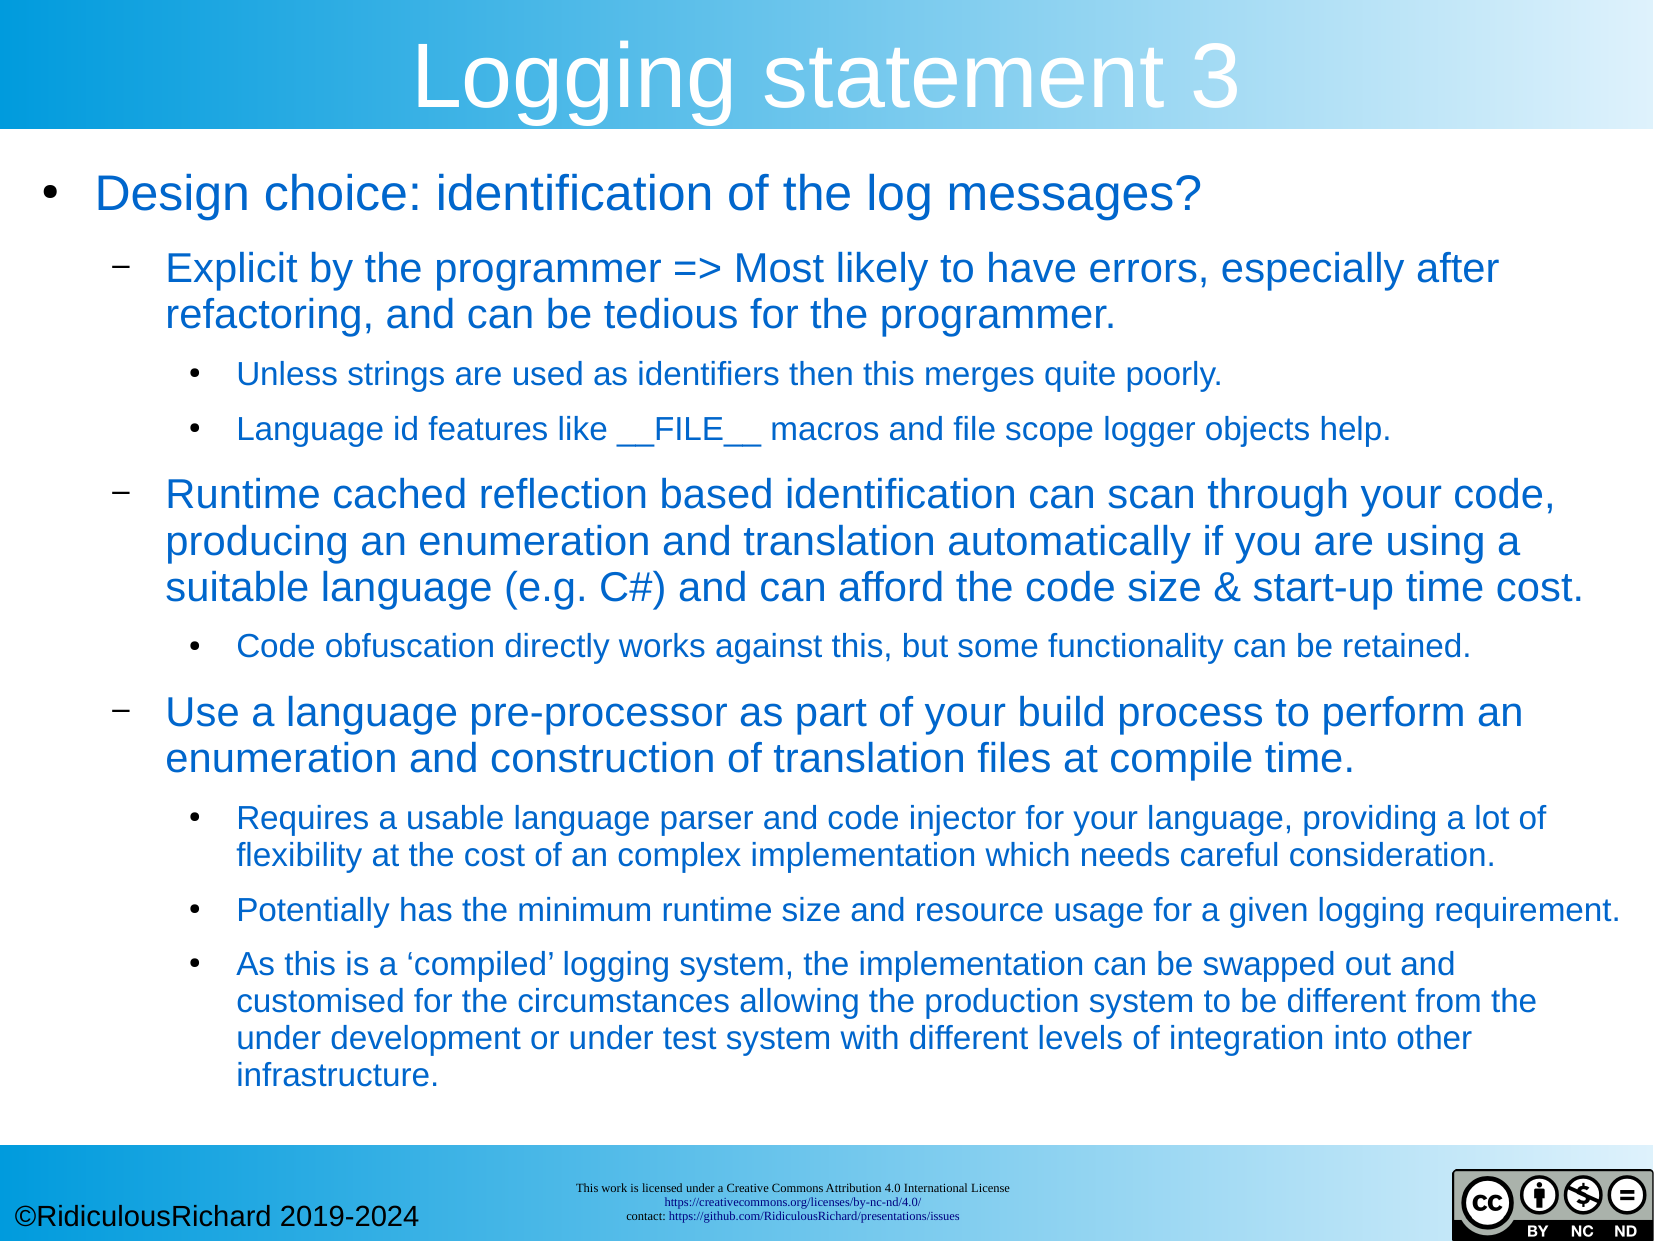

# Logging statement 3
Design choice: identification of the log messages?
Explicit by the programmer => Most likely to have errors, especially after refactoring, and can be tedious for the programmer.
Unless strings are used as identifiers then this merges quite poorly.
Language id features like __FILE__ macros and file scope logger objects help.
Runtime cached reflection based identification can scan through your code, producing an enumeration and translation automatically if you are using a suitable language (e.g. C#) and can afford the code size & start-up time cost.
Code obfuscation directly works against this, but some functionality can be retained.
Use a language pre-processor as part of your build process to perform an enumeration and construction of translation files at compile time.
Requires a usable language parser and code injector for your language, providing a lot of flexibility at the cost of an complex implementation which needs careful consideration.
Potentially has the minimum runtime size and resource usage for a given logging requirement.
As this is a ‘compiled’ logging system, the implementation can be swapped out and customised for the circumstances allowing the production system to be different from the under development or under test system with different levels of integration into other infrastructure.